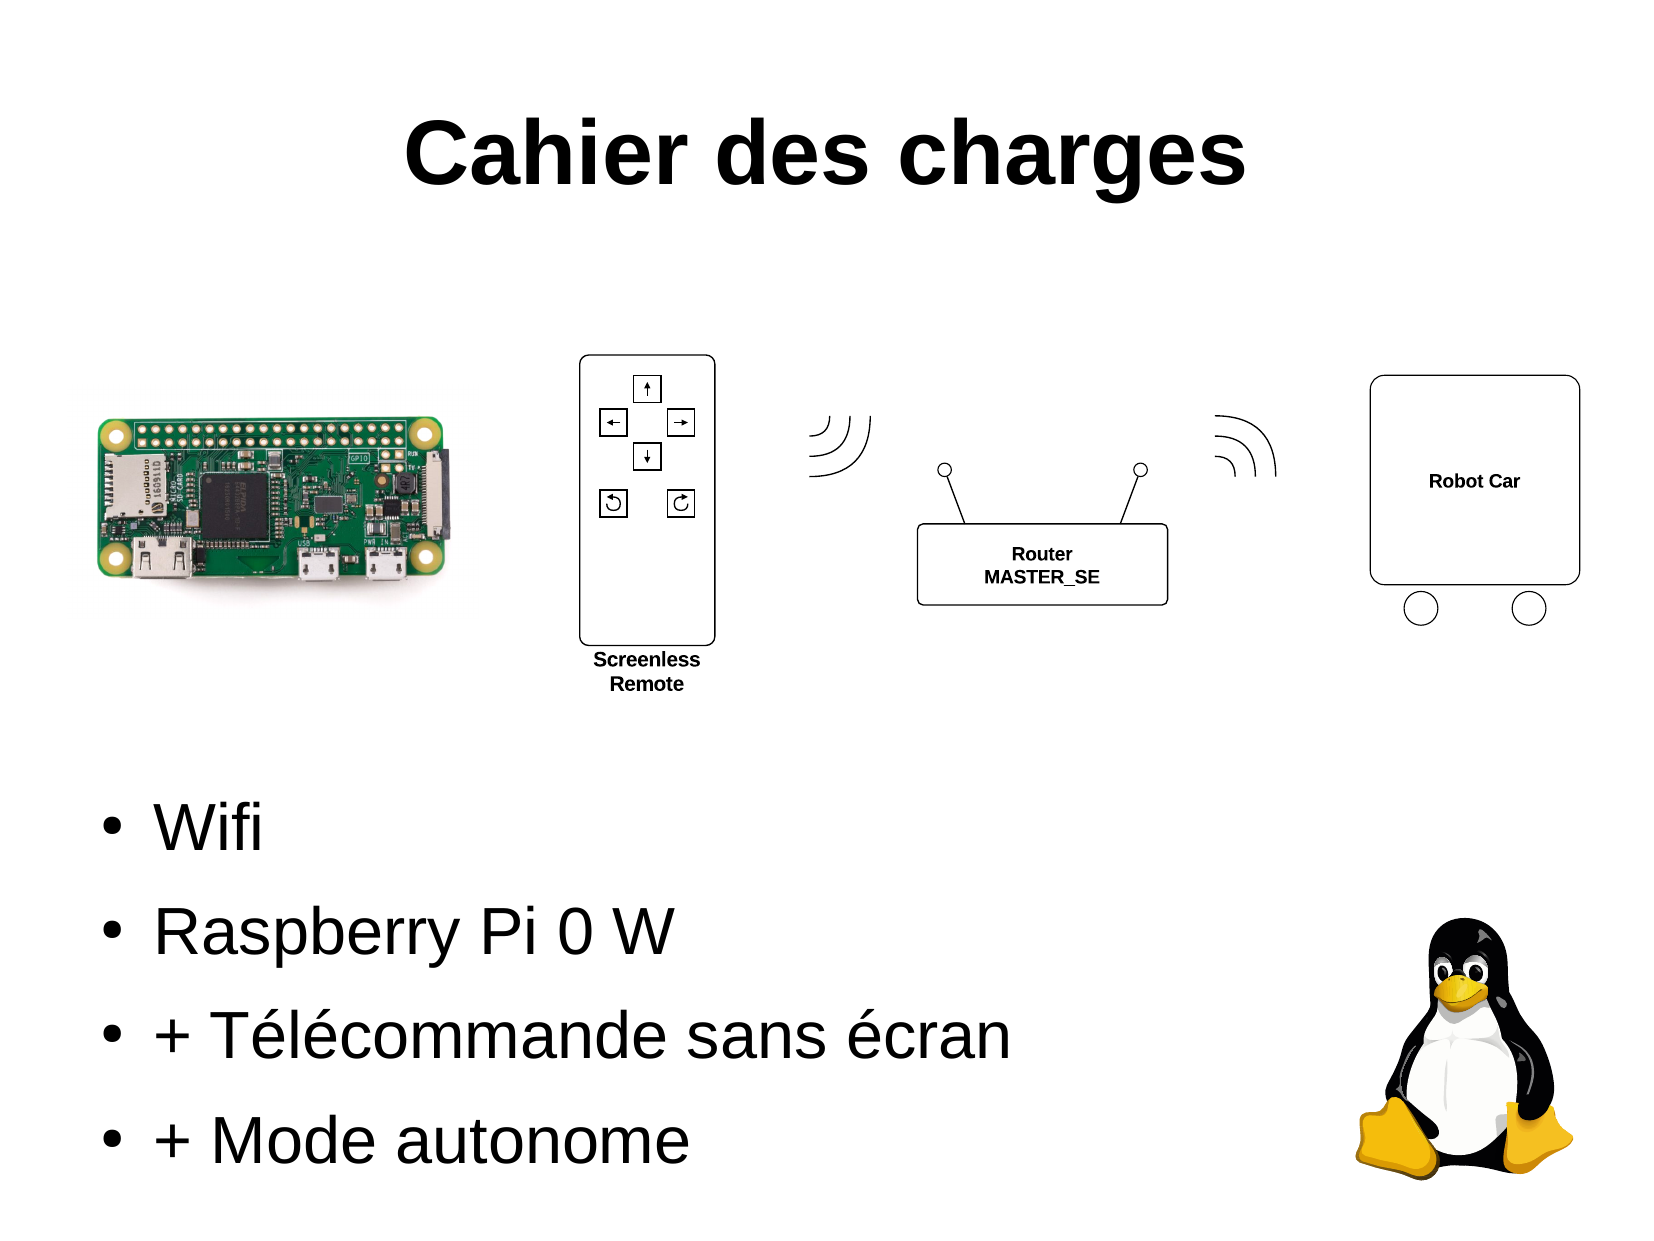

# Cahier des charges
Wifi
Raspberry Pi 0 W
+ Télécommande sans écran
+ Mode autonome